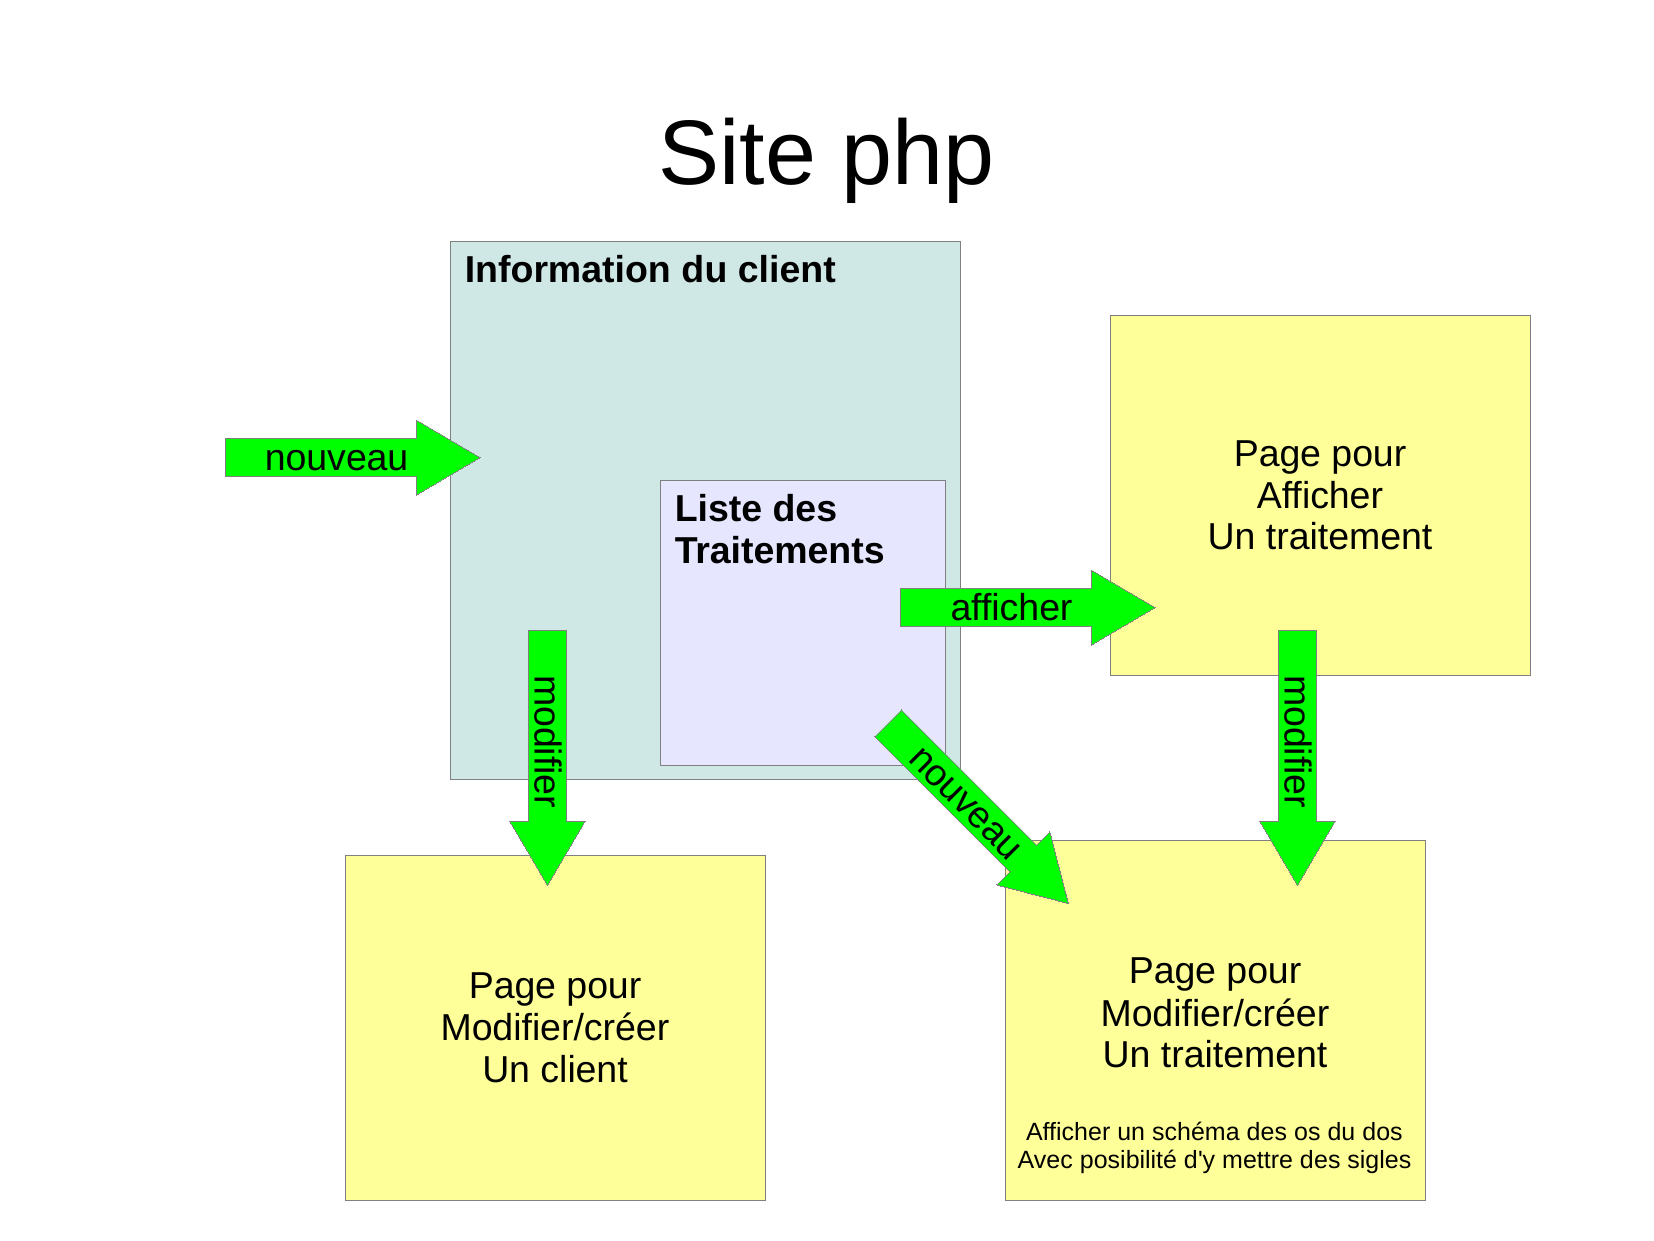

# Site php
Information du client
Page pour
Afficher
Un traitement
nouveau
Liste des
Traitements
afficher
modifier
modifier
nouveau
Page pour
Modifier/créer
Un traitement
Afficher un schéma des os du dos
Avec posibilité d'y mettre des sigles
Page pour
Modifier/créer
Un client